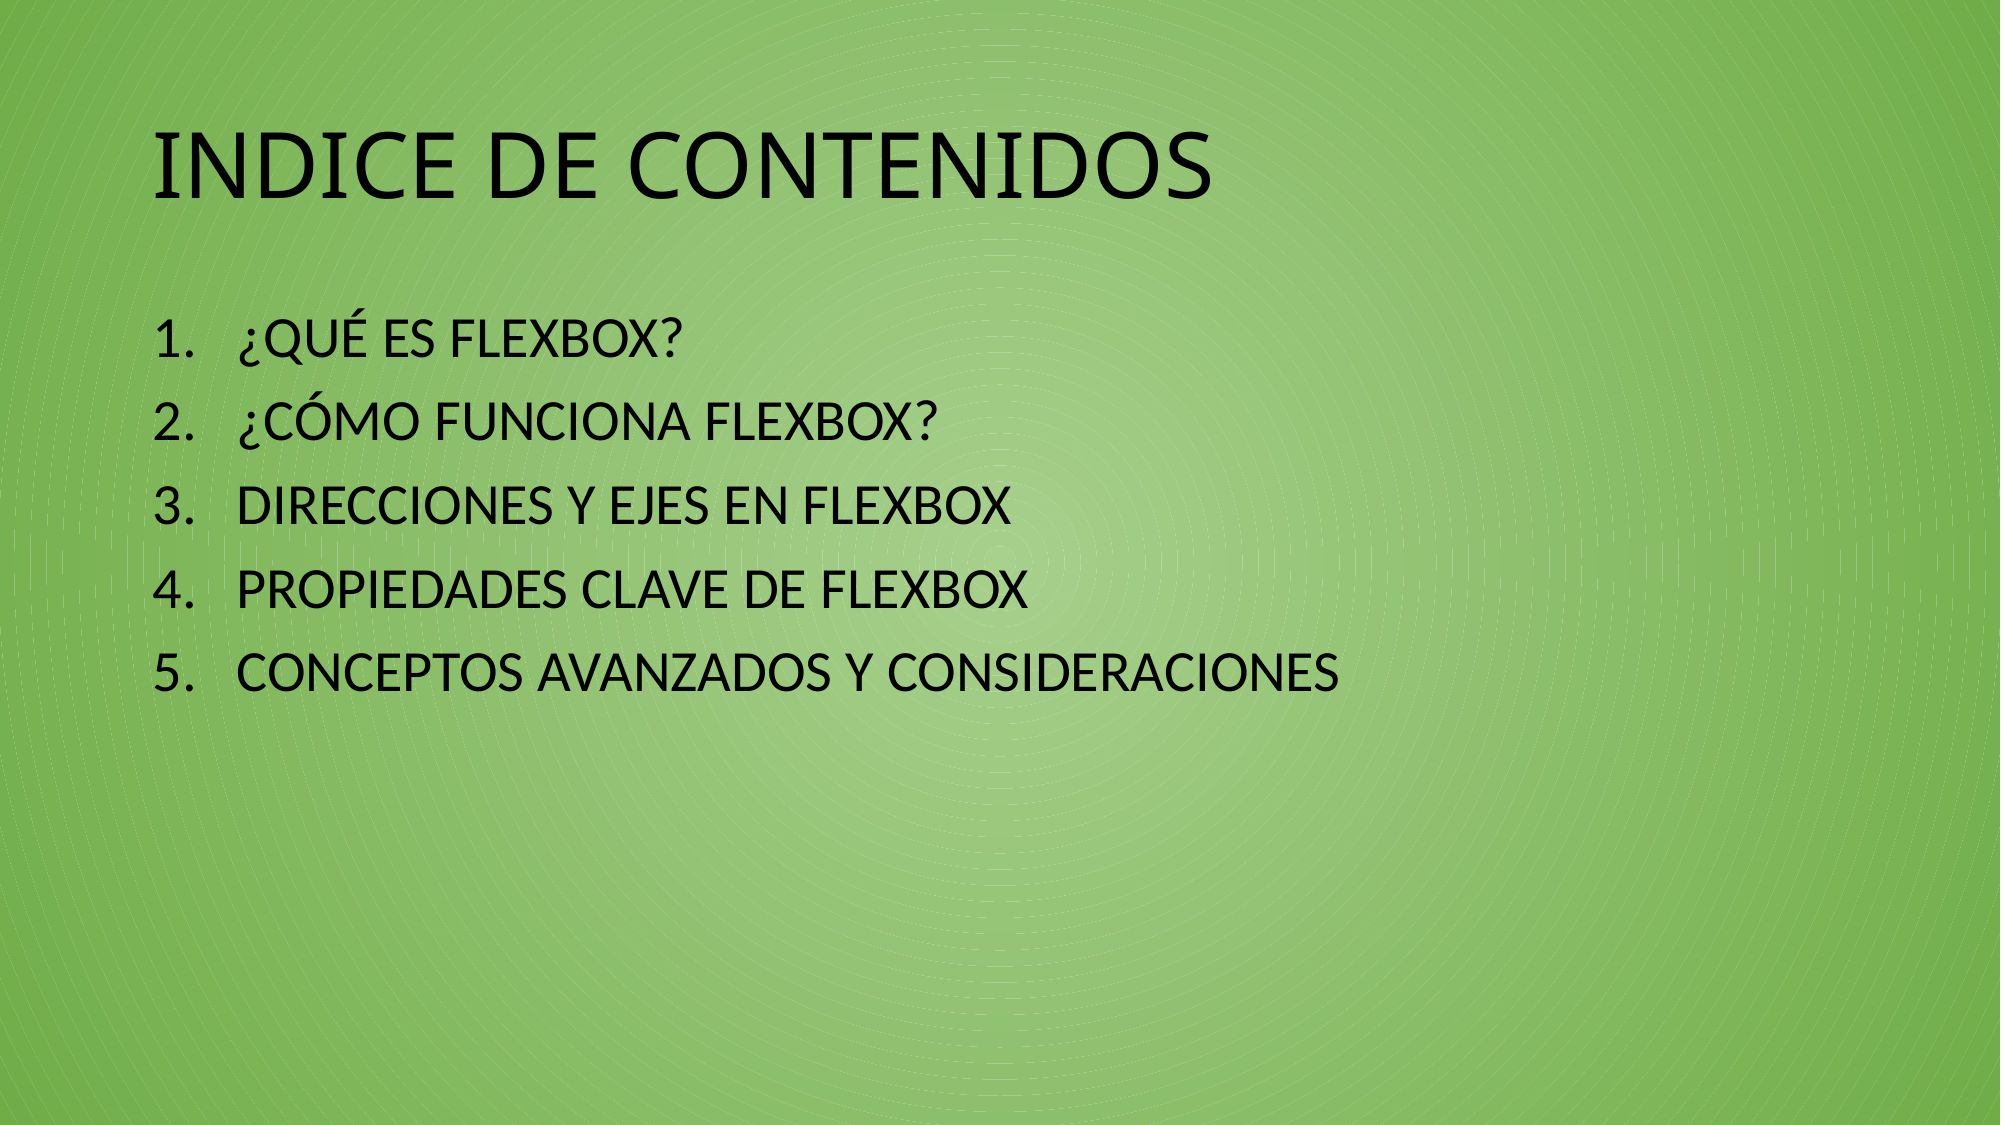

# INDICE DE CONTENIDOS
¿QUÉ ES FLEXBOX?
¿CÓMO FUNCIONA FLEXBOX?
DIRECCIONES Y EJES EN FLEXBOX
PROPIEDADES CLAVE DE FLEXBOX
CONCEPTOS AVANZADOS Y CONSIDERACIONES